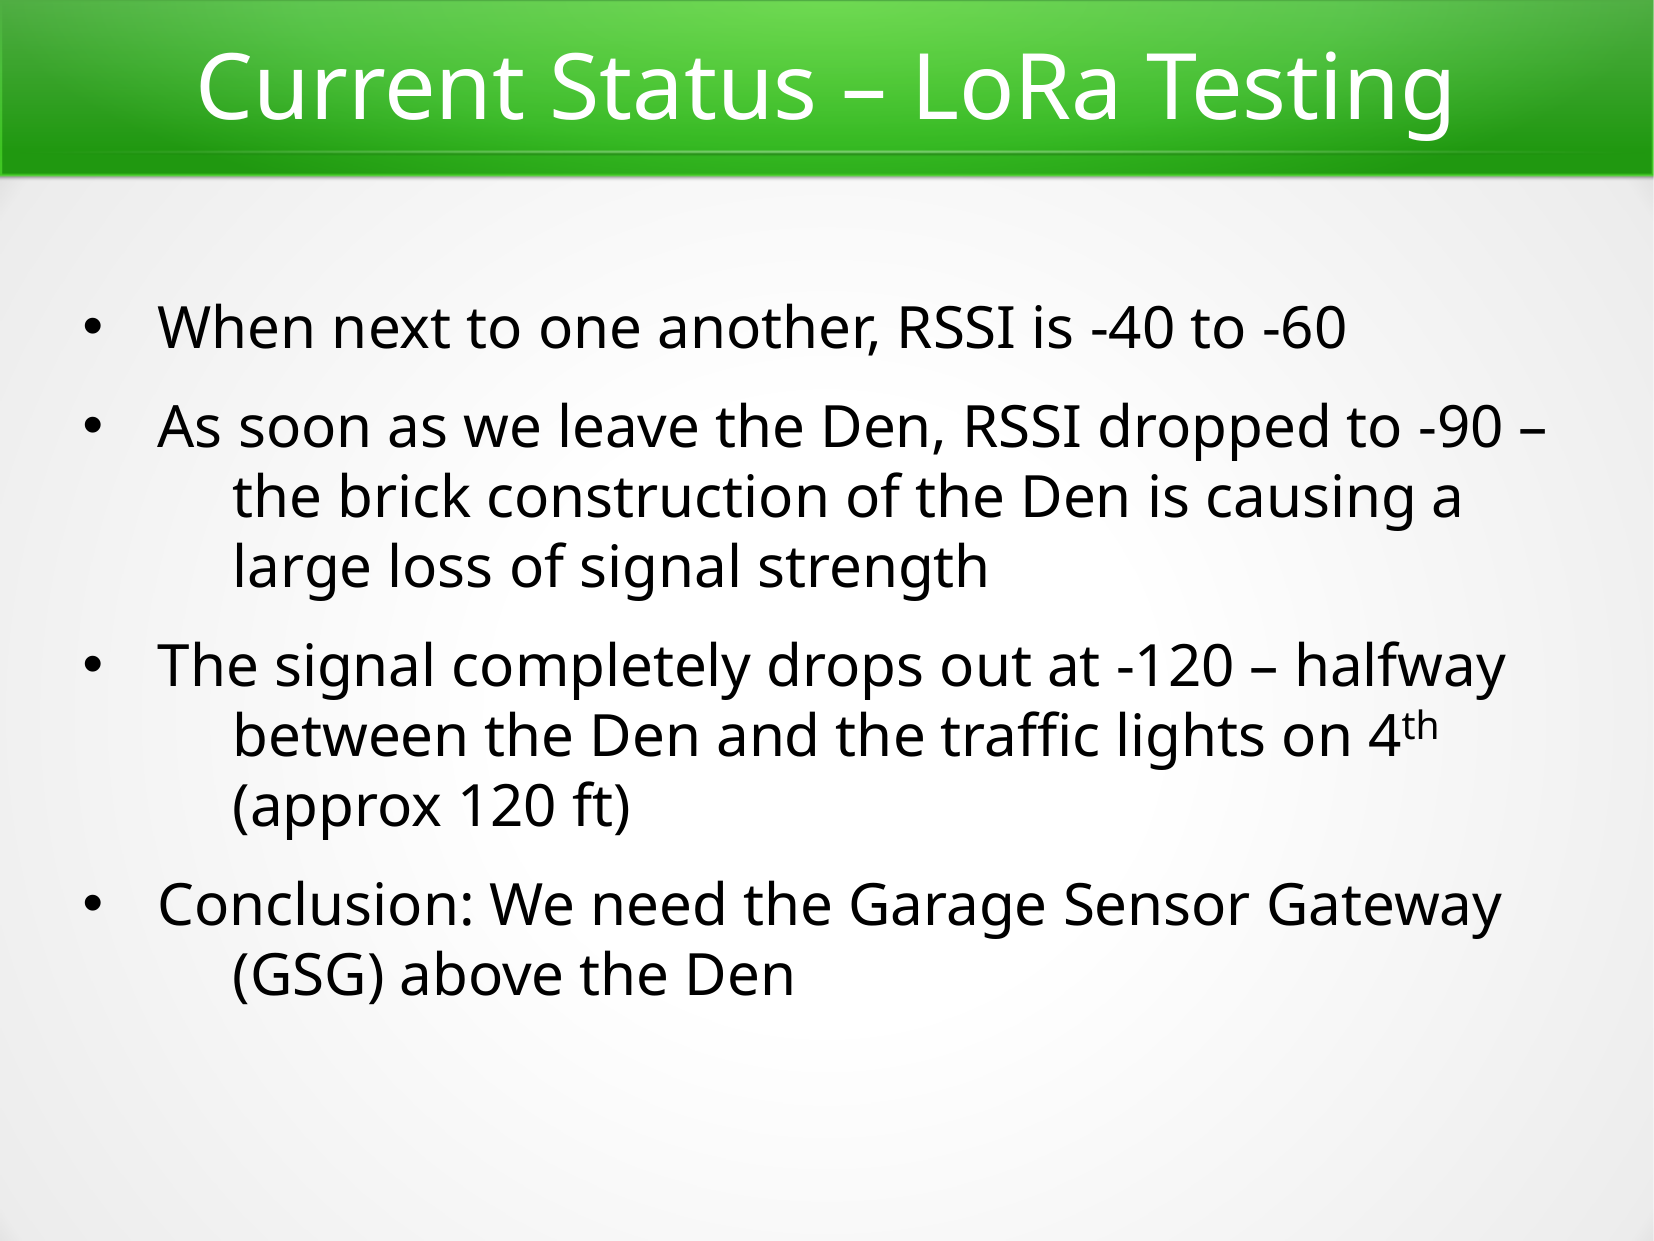

# Current Status – LoRa Testing
When next to one another, RSSI is -40 to -60
As soon as we leave the Den, RSSI dropped to -90 – the brick construction of the Den is causing a large loss of signal strength
The signal completely drops out at -120 – halfway between the Den and the traffic lights on 4th (approx 120 ft)
Conclusion: We need the Garage Sensor Gateway (GSG) above the Den